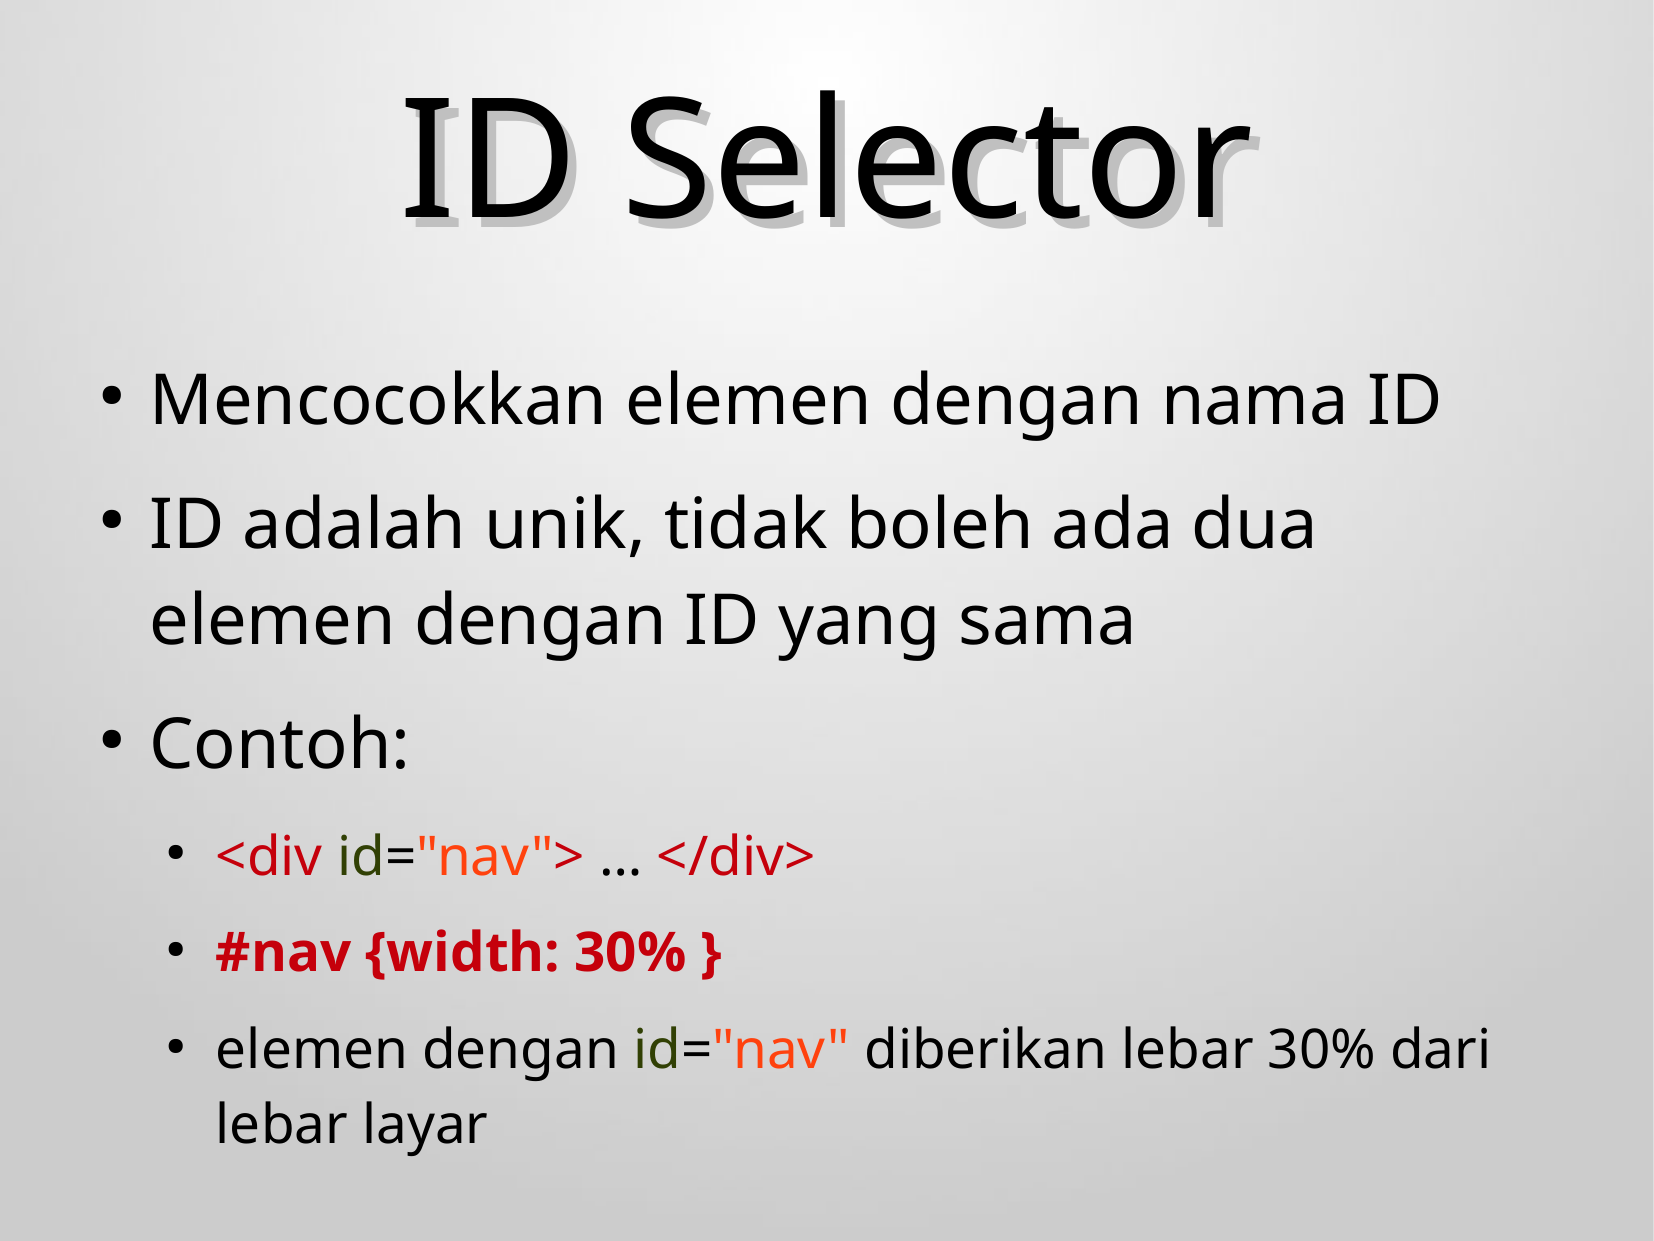

# ID Selector
Mencocokkan elemen dengan nama ID
ID adalah unik, tidak boleh ada dua elemen dengan ID yang sama
Contoh:
<div id="nav"> … </div>
#nav {width: 30% }
elemen dengan id="nav" diberikan lebar 30% dari lebar layar